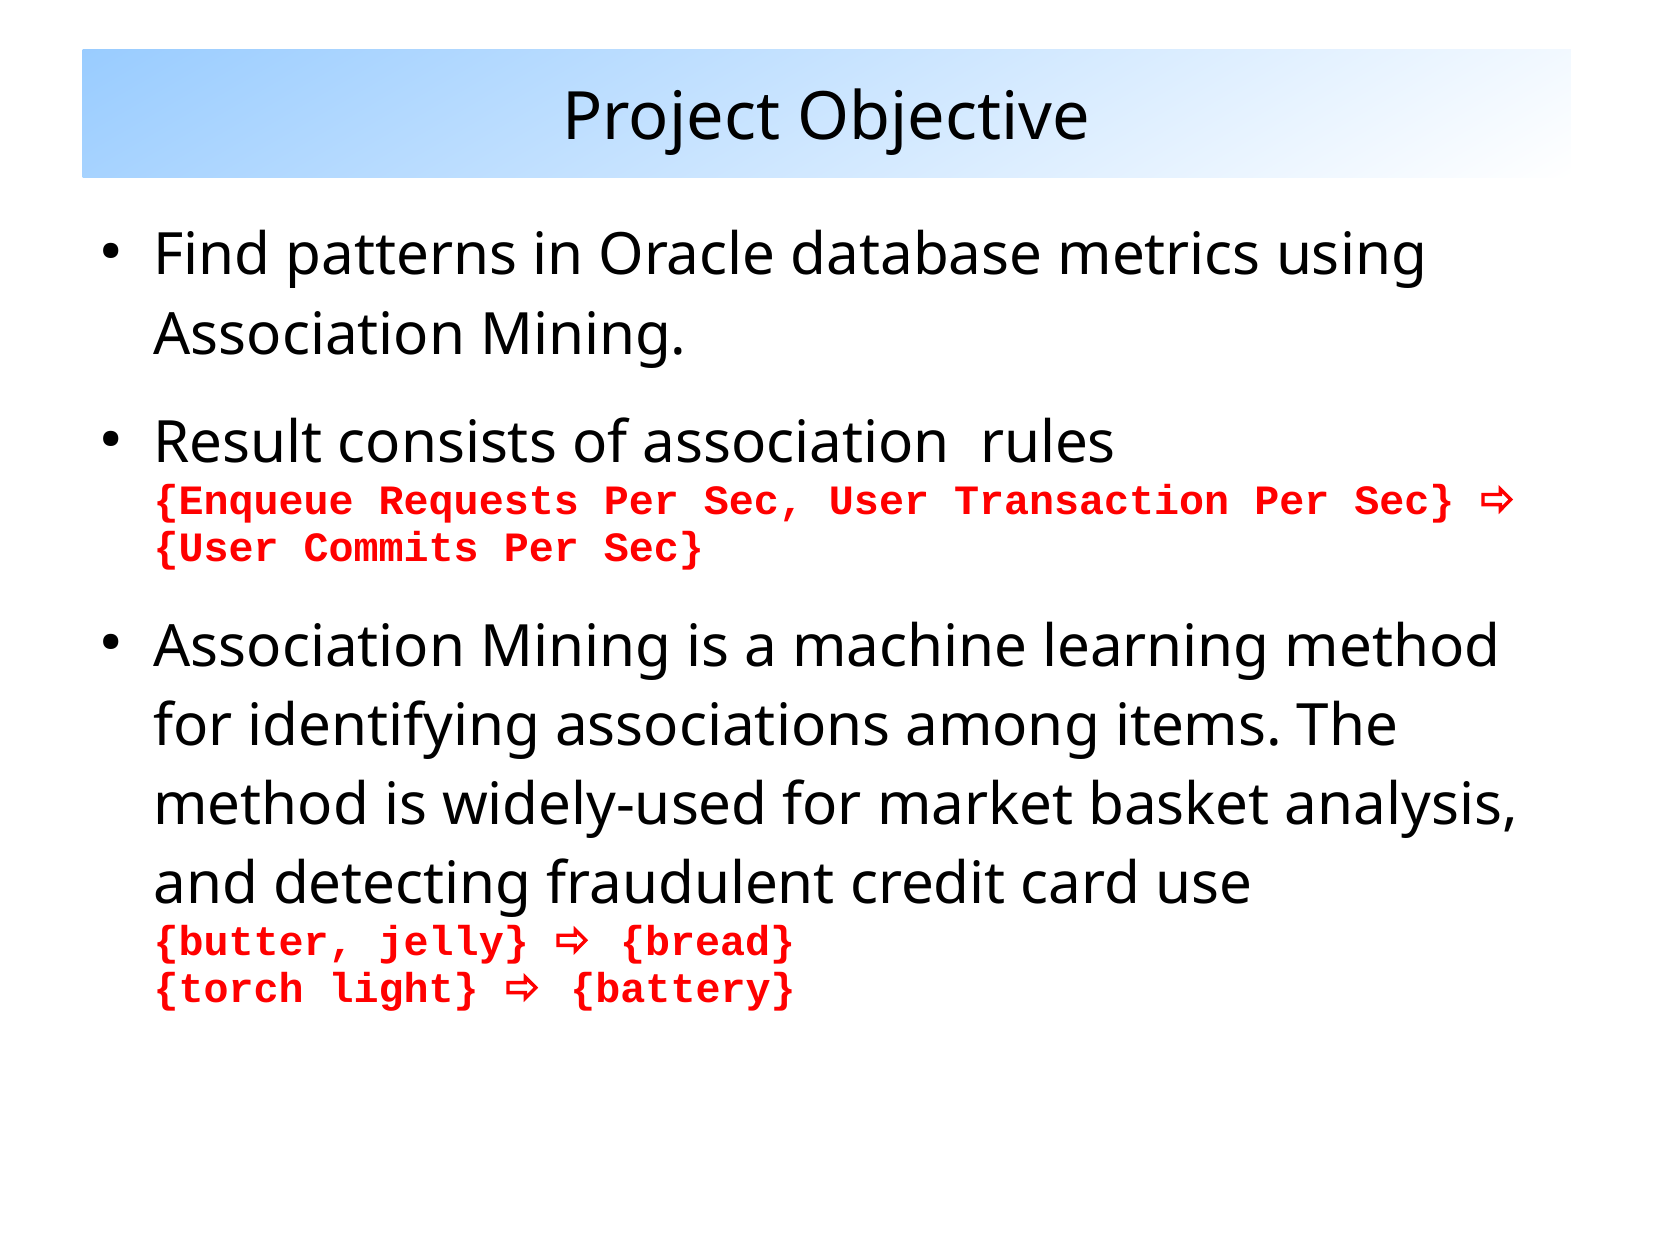

# Project Objective
Find patterns in Oracle database metrics using Association Mining.
Result consists of association rules
{Enqueue Requests Per Sec, User Transaction Per Sec}
{User Commits Per Sec}
Association Mining is a machine learning method for identifying associations among items. The method is widely-used for market basket analysis, and detecting fraudulent credit card use
{butter, jelly}  {bread}
{torch light}  {battery}